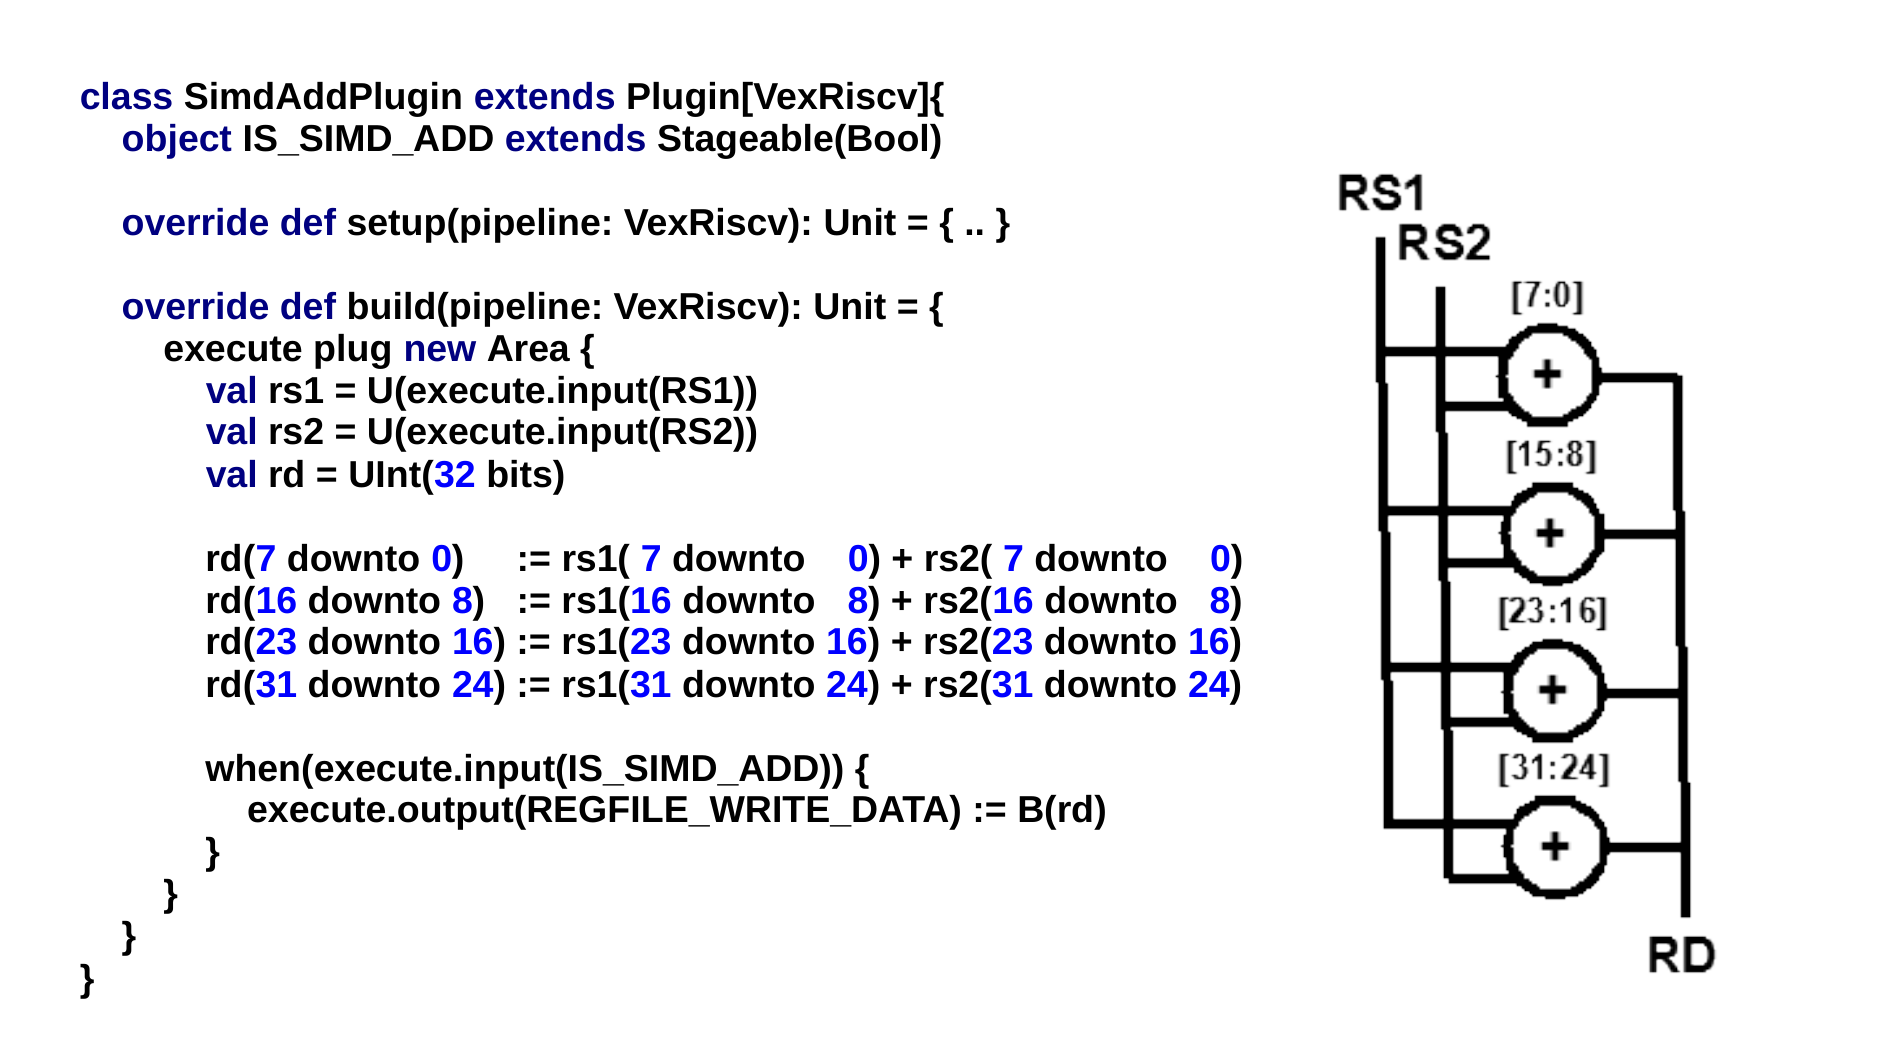

class SimdAddPlugin extends Plugin[VexRiscv]{
 object IS_SIMD_ADD extends Stageable(Bool)
 override def setup(pipeline: VexRiscv): Unit = { .. }
 override def build(pipeline: VexRiscv): Unit = {
 execute plug new Area {
 val rs1 = U(execute.input(RS1))
 val rs2 = U(execute.input(RS2))
 val rd = UInt(32 bits)
 rd(7 downto 0) := rs1( 7 downto 0) + rs2( 7 downto 0)
 rd(16 downto 8) := rs1(16 downto 8) + rs2(16 downto 8)
 rd(23 downto 16) := rs1(23 downto 16) + rs2(23 downto 16)
 rd(31 downto 24) := rs1(31 downto 24) + rs2(31 downto 24)
 when(execute.input(IS_SIMD_ADD)) {
 execute.output(REGFILE_WRITE_DATA) := B(rd)
 }
 }
 }
}